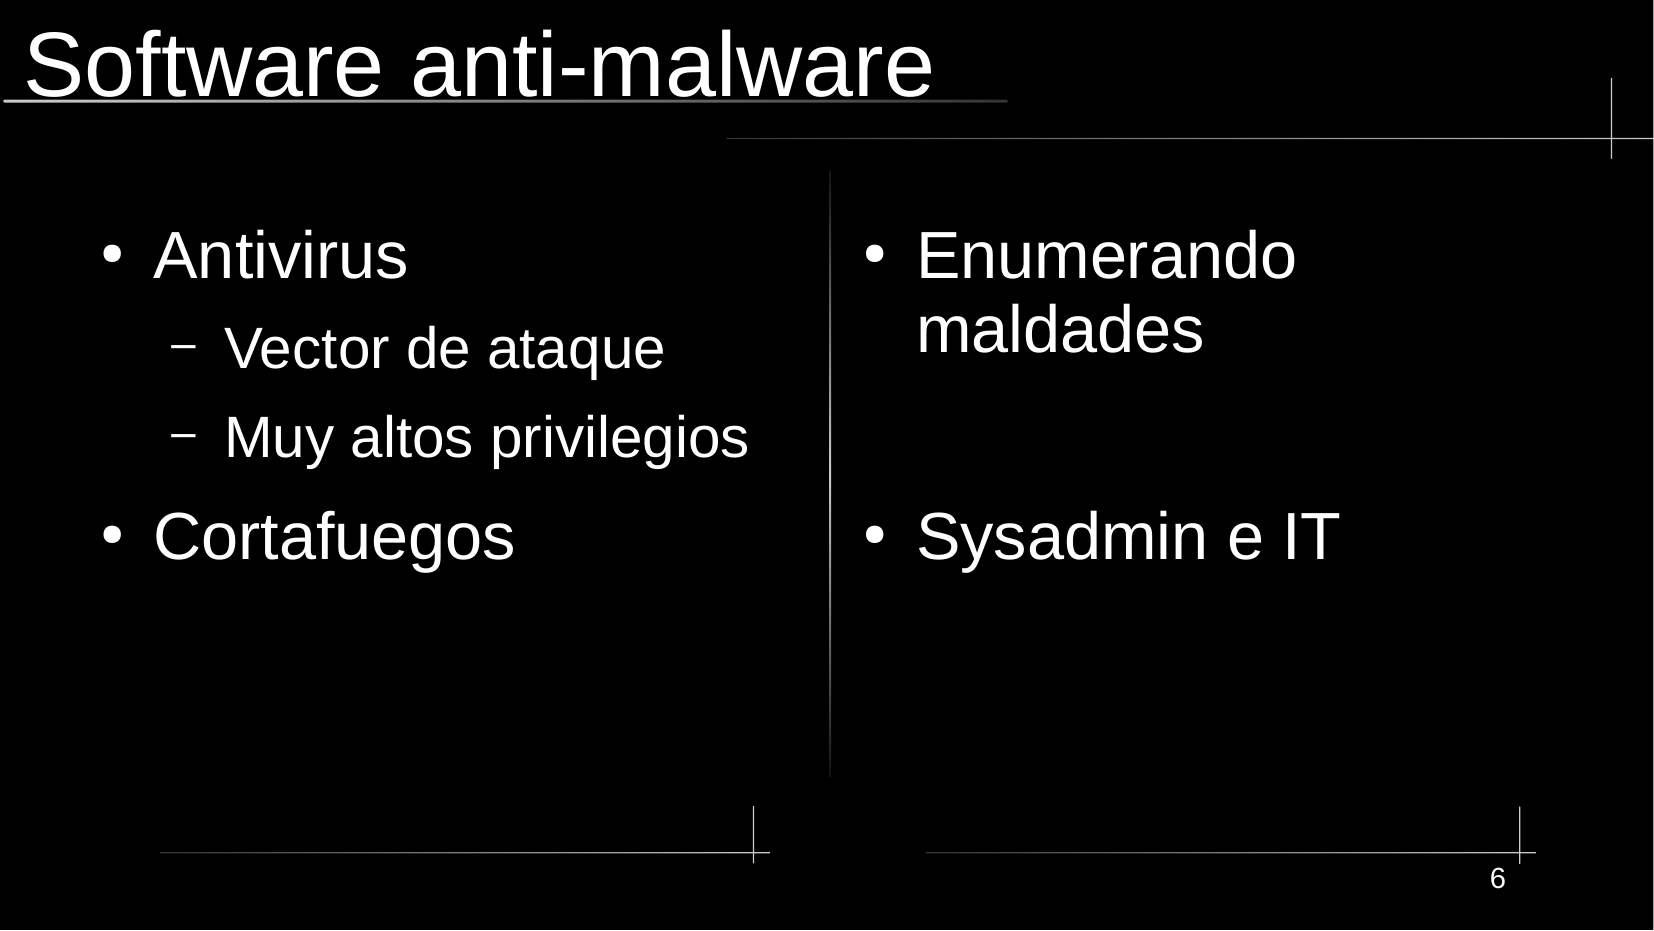

# Software anti-malware
Antivirus
Vector de ataque
Muy altos privilegios
Cortafuegos
Enumerando maldades
Sysadmin e IT
6